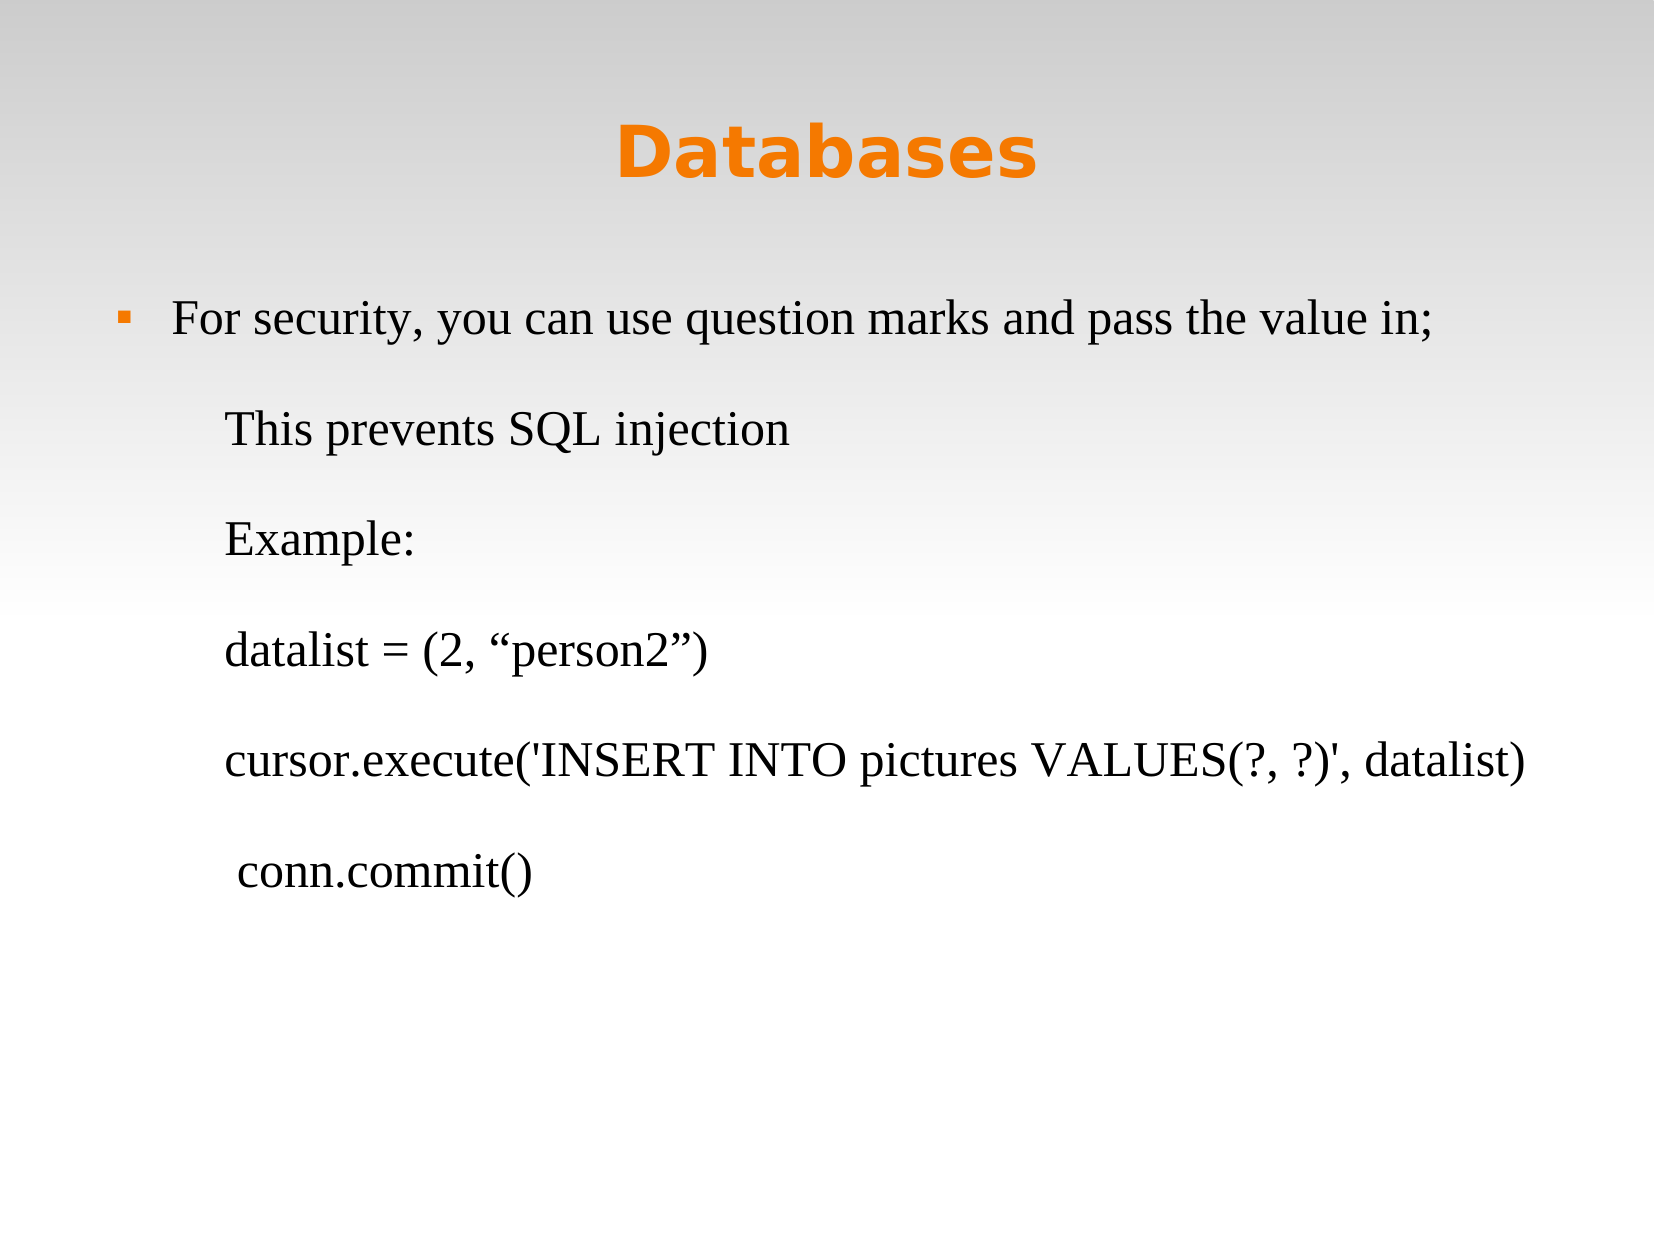

# Databases
For security, you can use question marks and pass the value in;
This prevents SQL injection
Example:
datalist = (2, “person2”)
cursor.execute('INSERT INTO pictures VALUES(?, ?)', datalist)
 conn.commit()